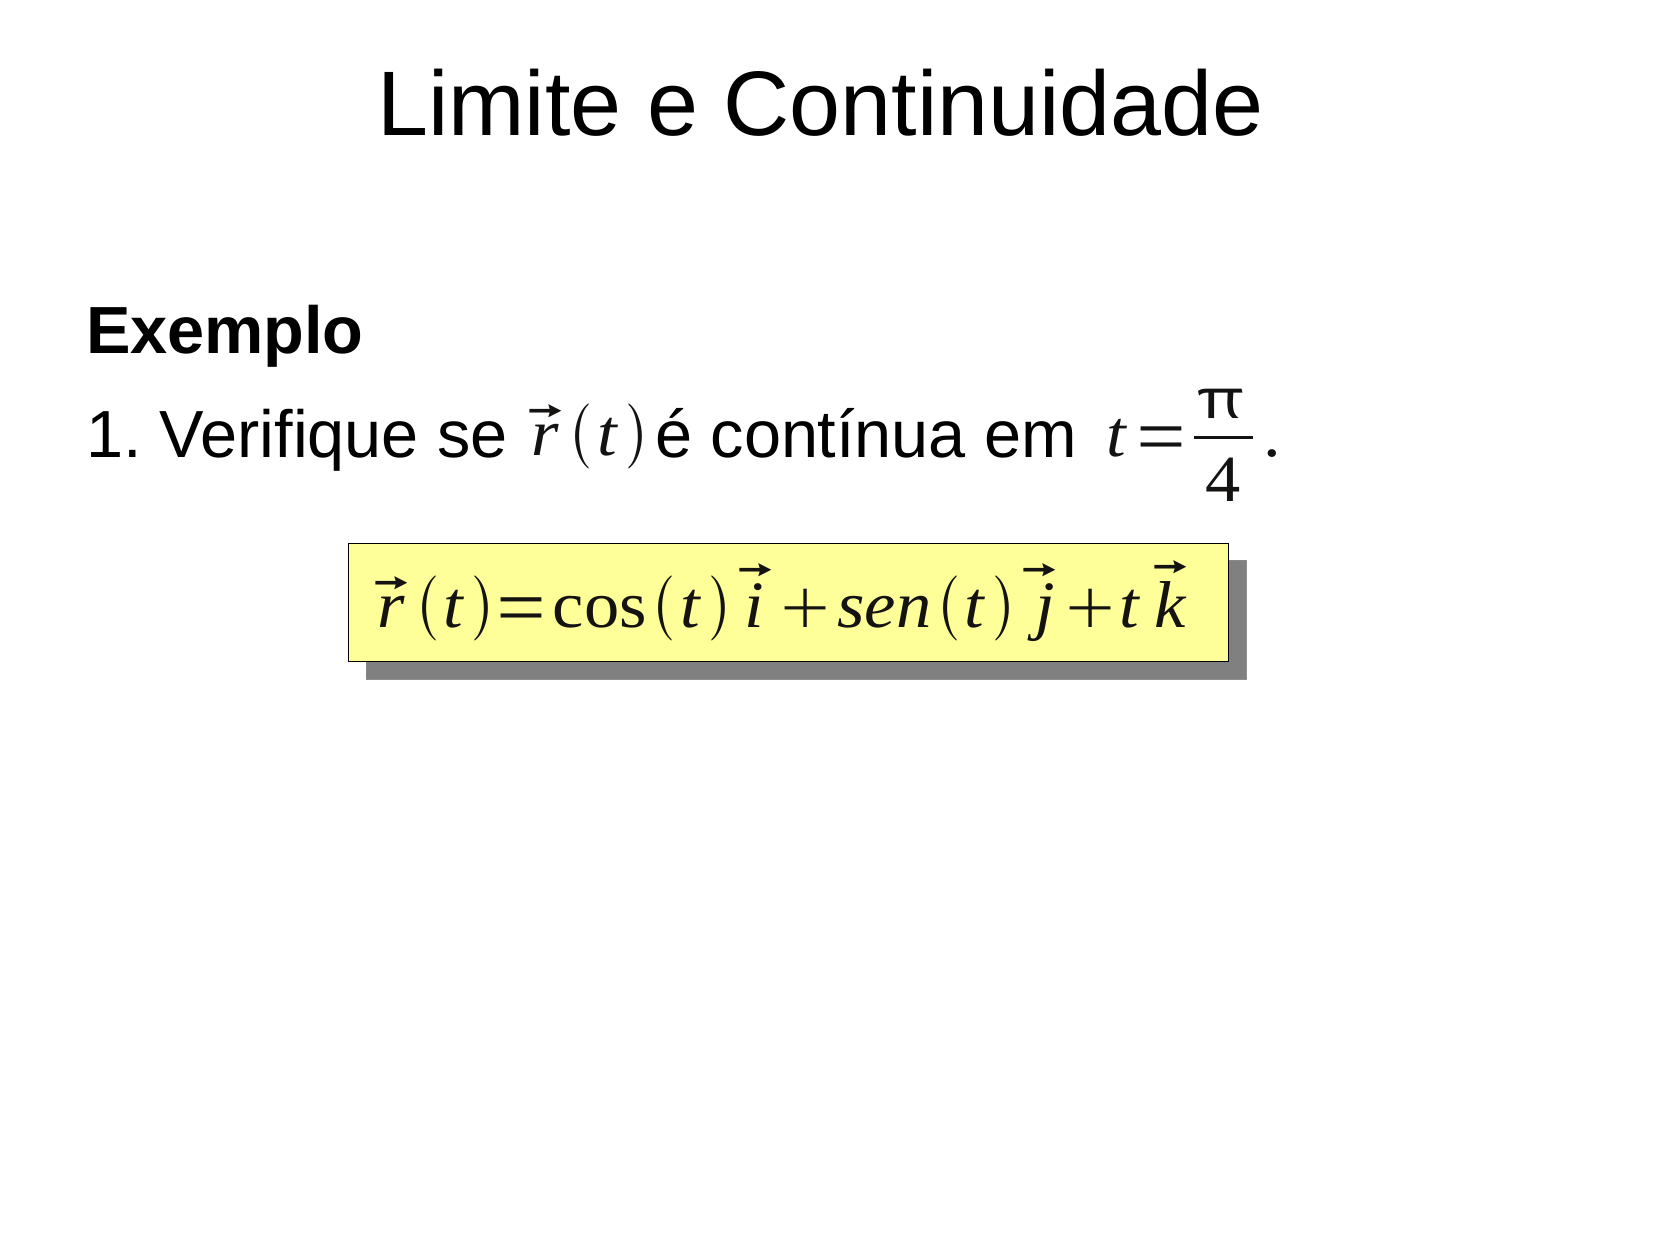

Limite e Continuidade
# Exemplo
1. Verifique se é contínua em